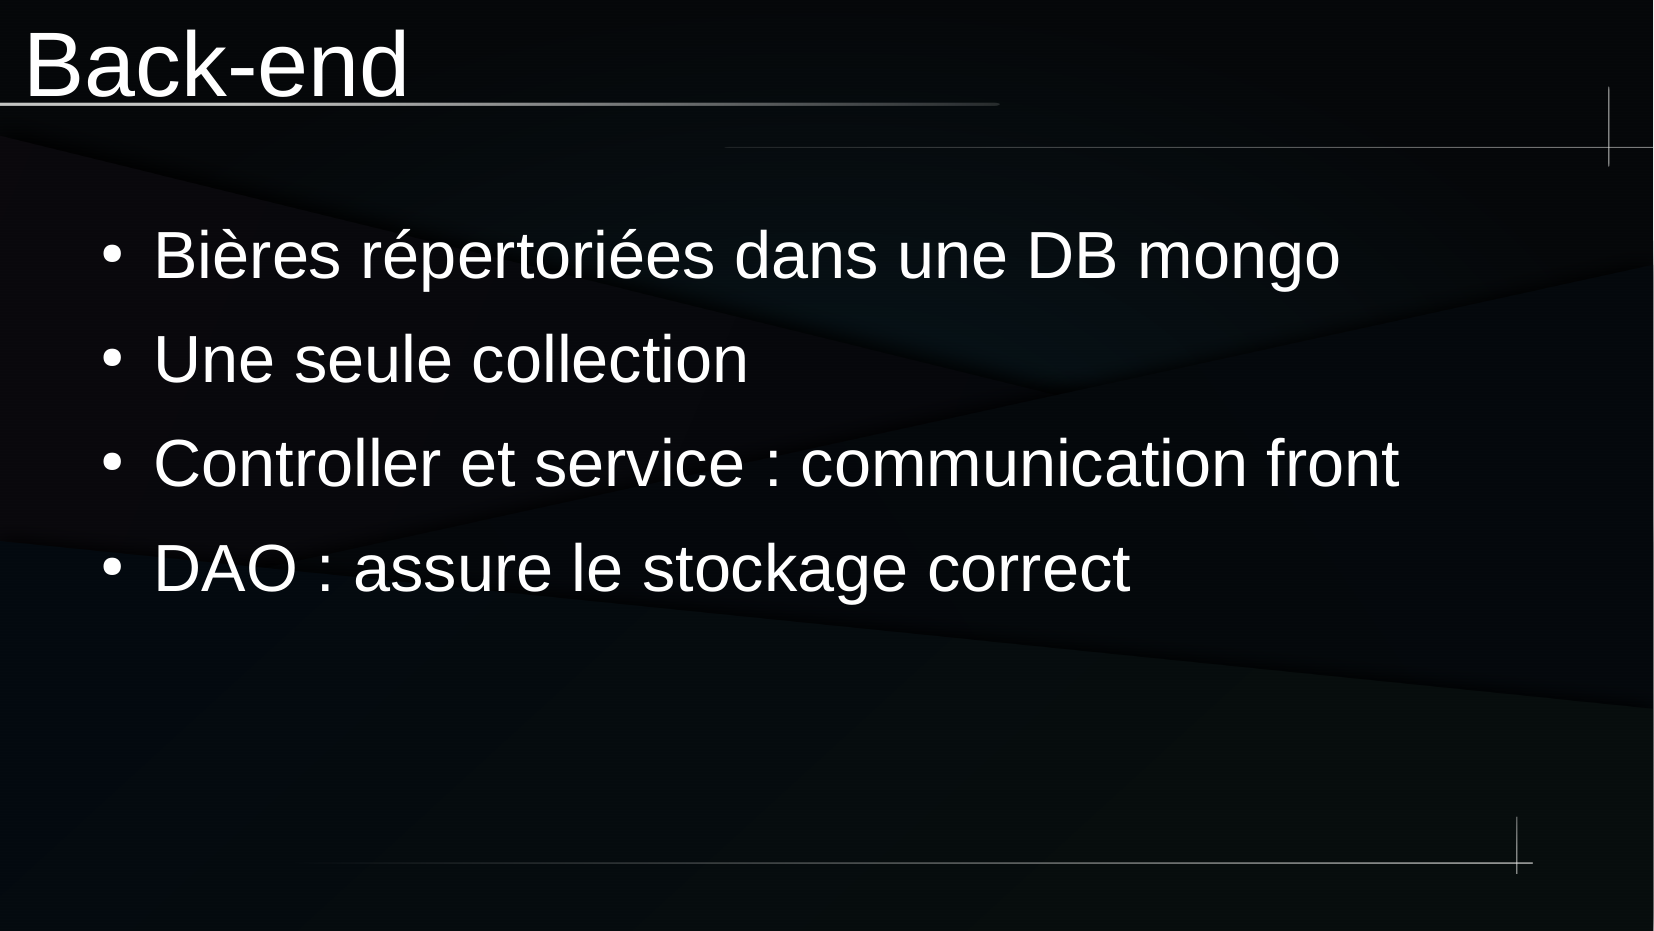

# Back-end
Bières répertoriées dans une DB mongo
Une seule collection
Controller et service : communication front
DAO : assure le stockage correct